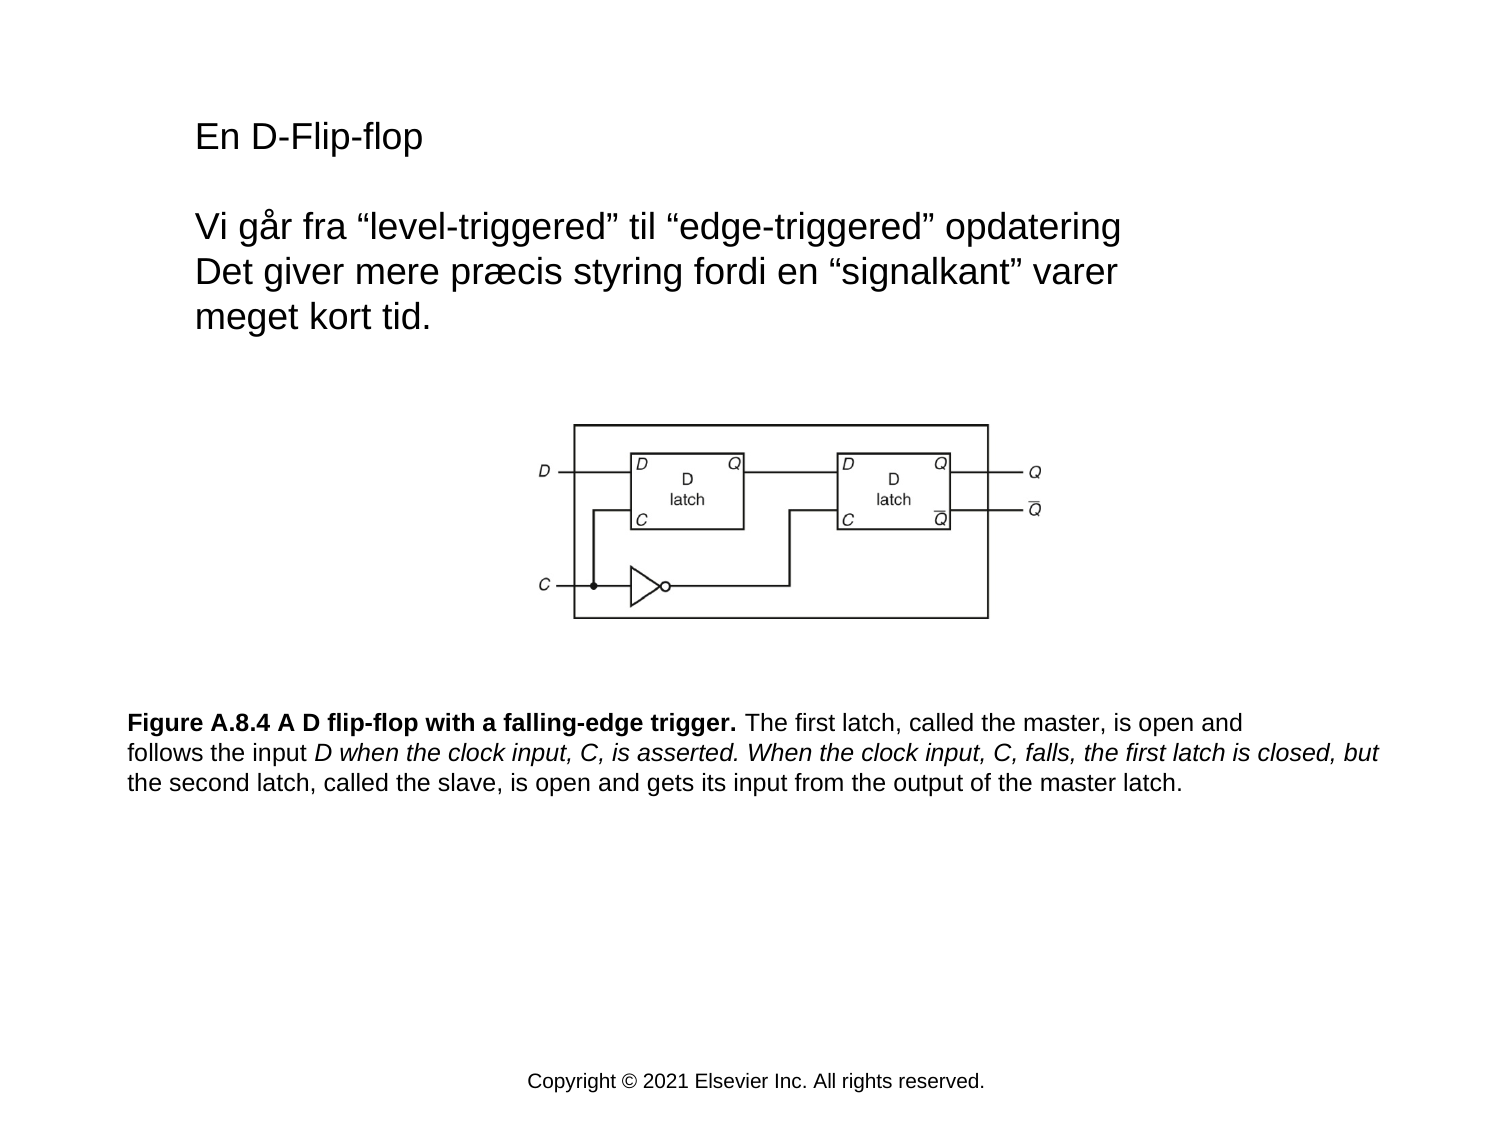

En D-Flip-flop
Vi går fra “level-triggered” til “edge-triggered” opdatering
Det giver mere præcis styring fordi en “signalkant” varer
meget kort tid.
Figure A.8.4 A D flip-flop with a falling-edge trigger. The first latch, called the master, is open and
follows the input D when the clock input, C, is asserted. When the clock input, C, falls, the first latch is closed, but
the second latch, called the slave, is open and gets its input from the output of the master latch.
Copyright © 2021 Elsevier Inc. All rights reserved.